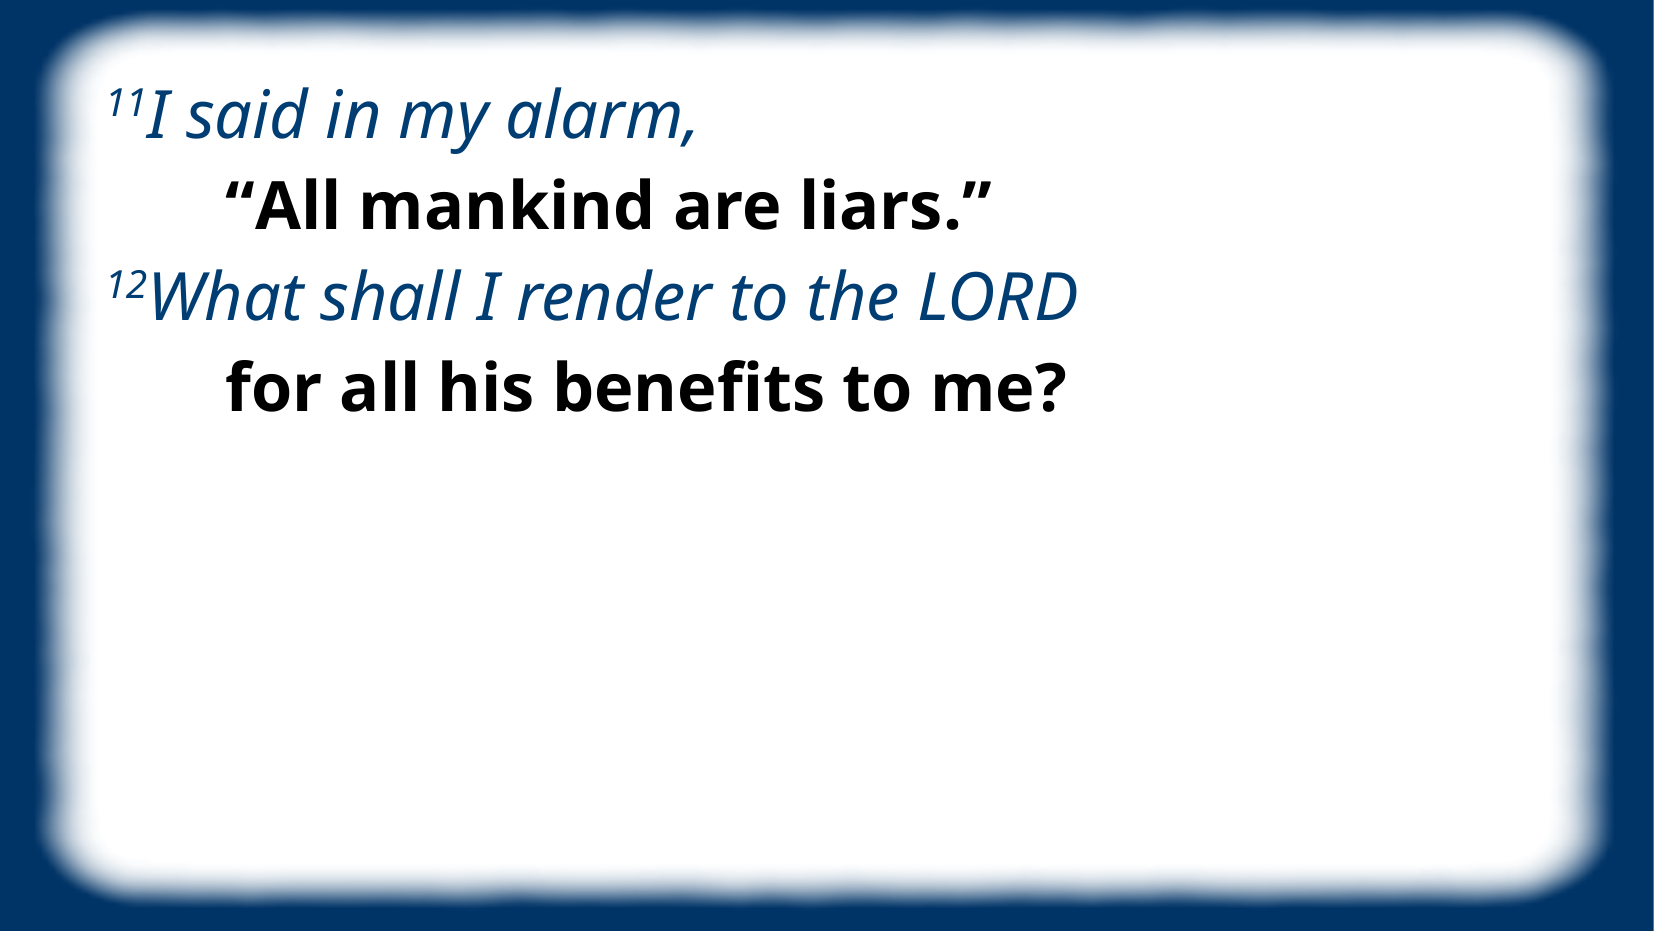

11I said in my alarm,
 “All mankind are liars.”
12What shall I render to the LORD
 for all his benefits to me?